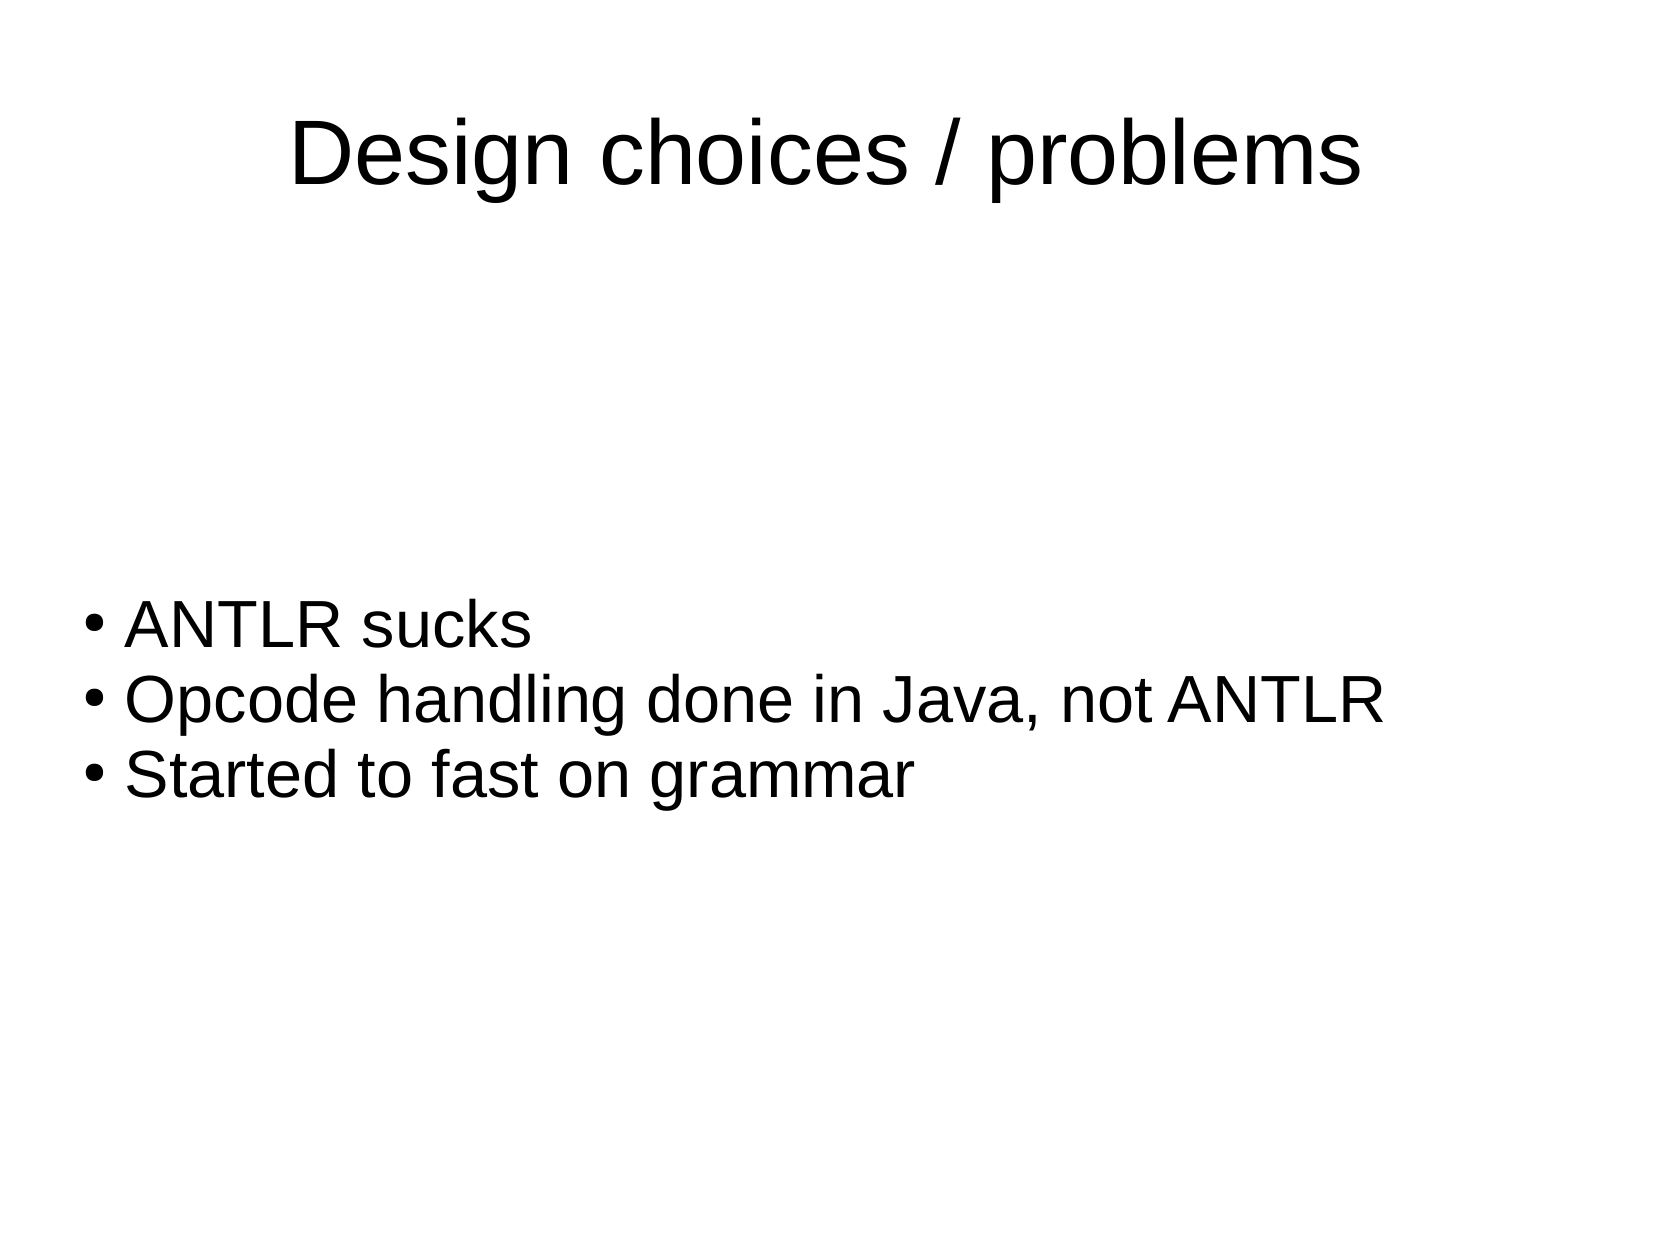

# Design choices / problems
 ANTLR sucks
 Opcode handling done in Java, not ANTLR
 Started to fast on grammar